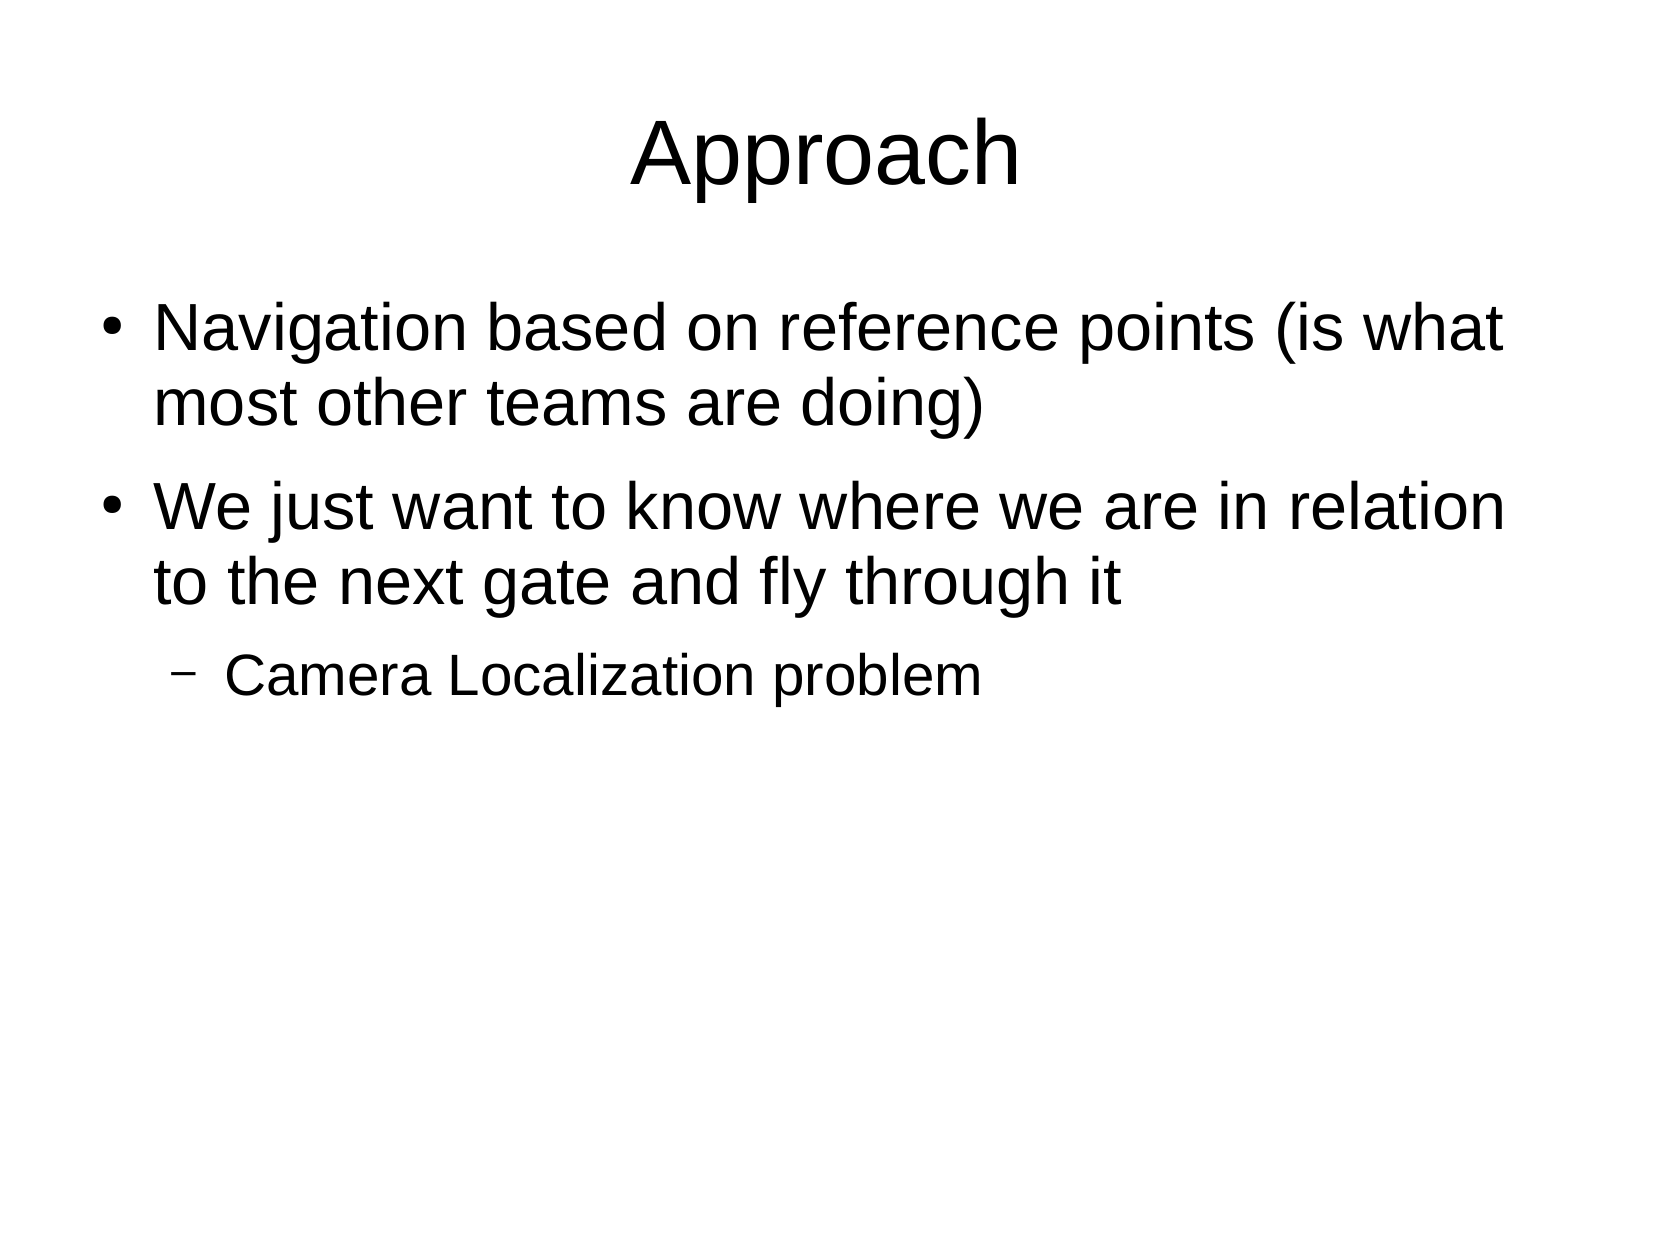

# Approach
Navigation based on reference points (is what most other teams are doing)
We just want to know where we are in relation to the next gate and fly through it
Camera Localization problem